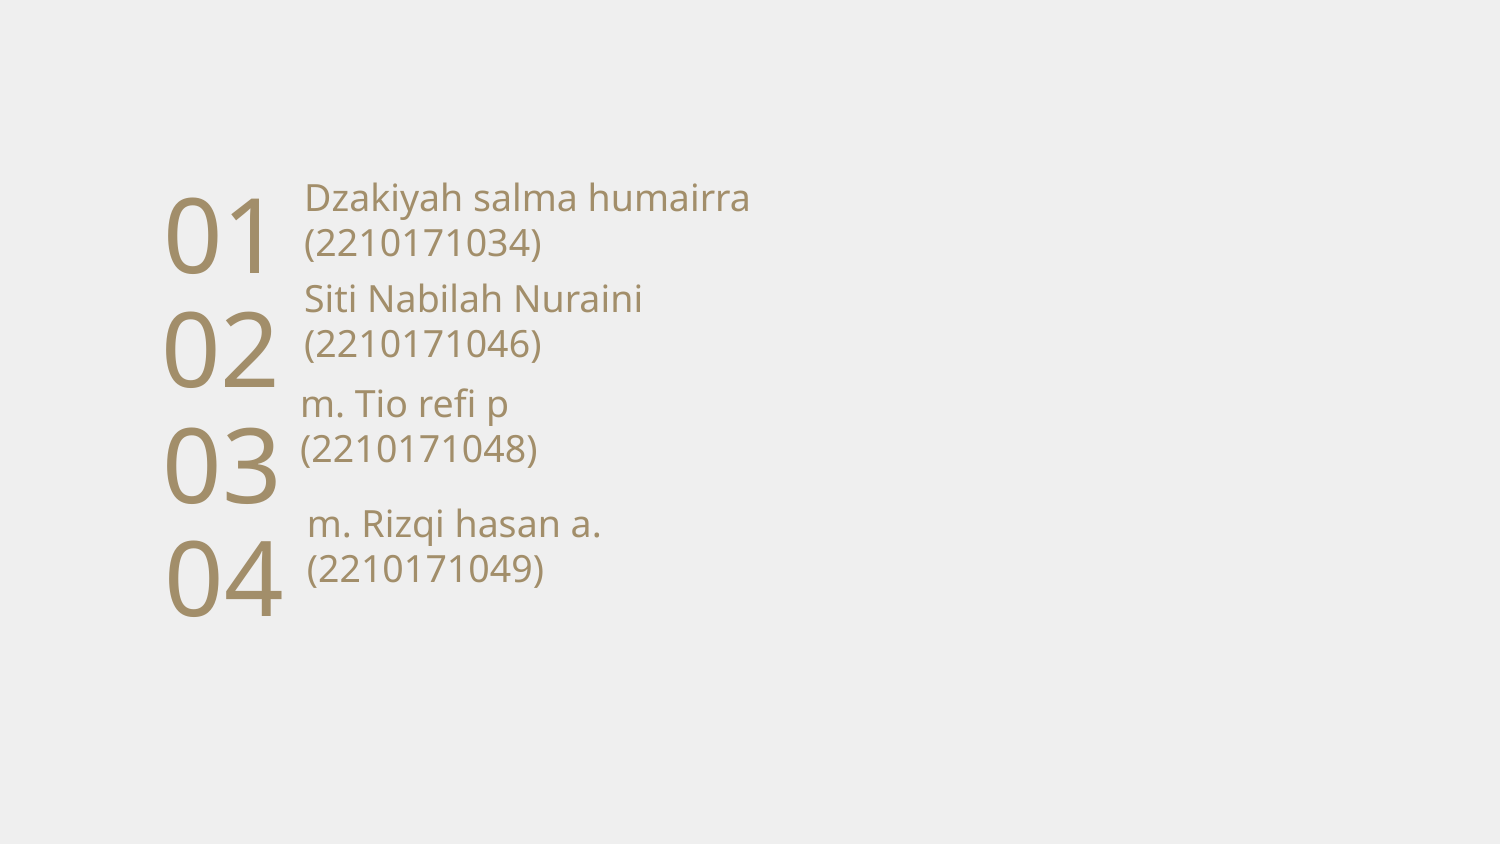

Here you could describe the topic of the section
01
Dzakiyah salma humairra (2210171034)
Here you could describe the topic of the section
Siti Nabilah Nuraini	 (2210171046)
02
m. Tio refi p	 (2210171048)
03
Here you could describe the topic of the section
04
m. Rizqi hasan a. 	 (2210171049)